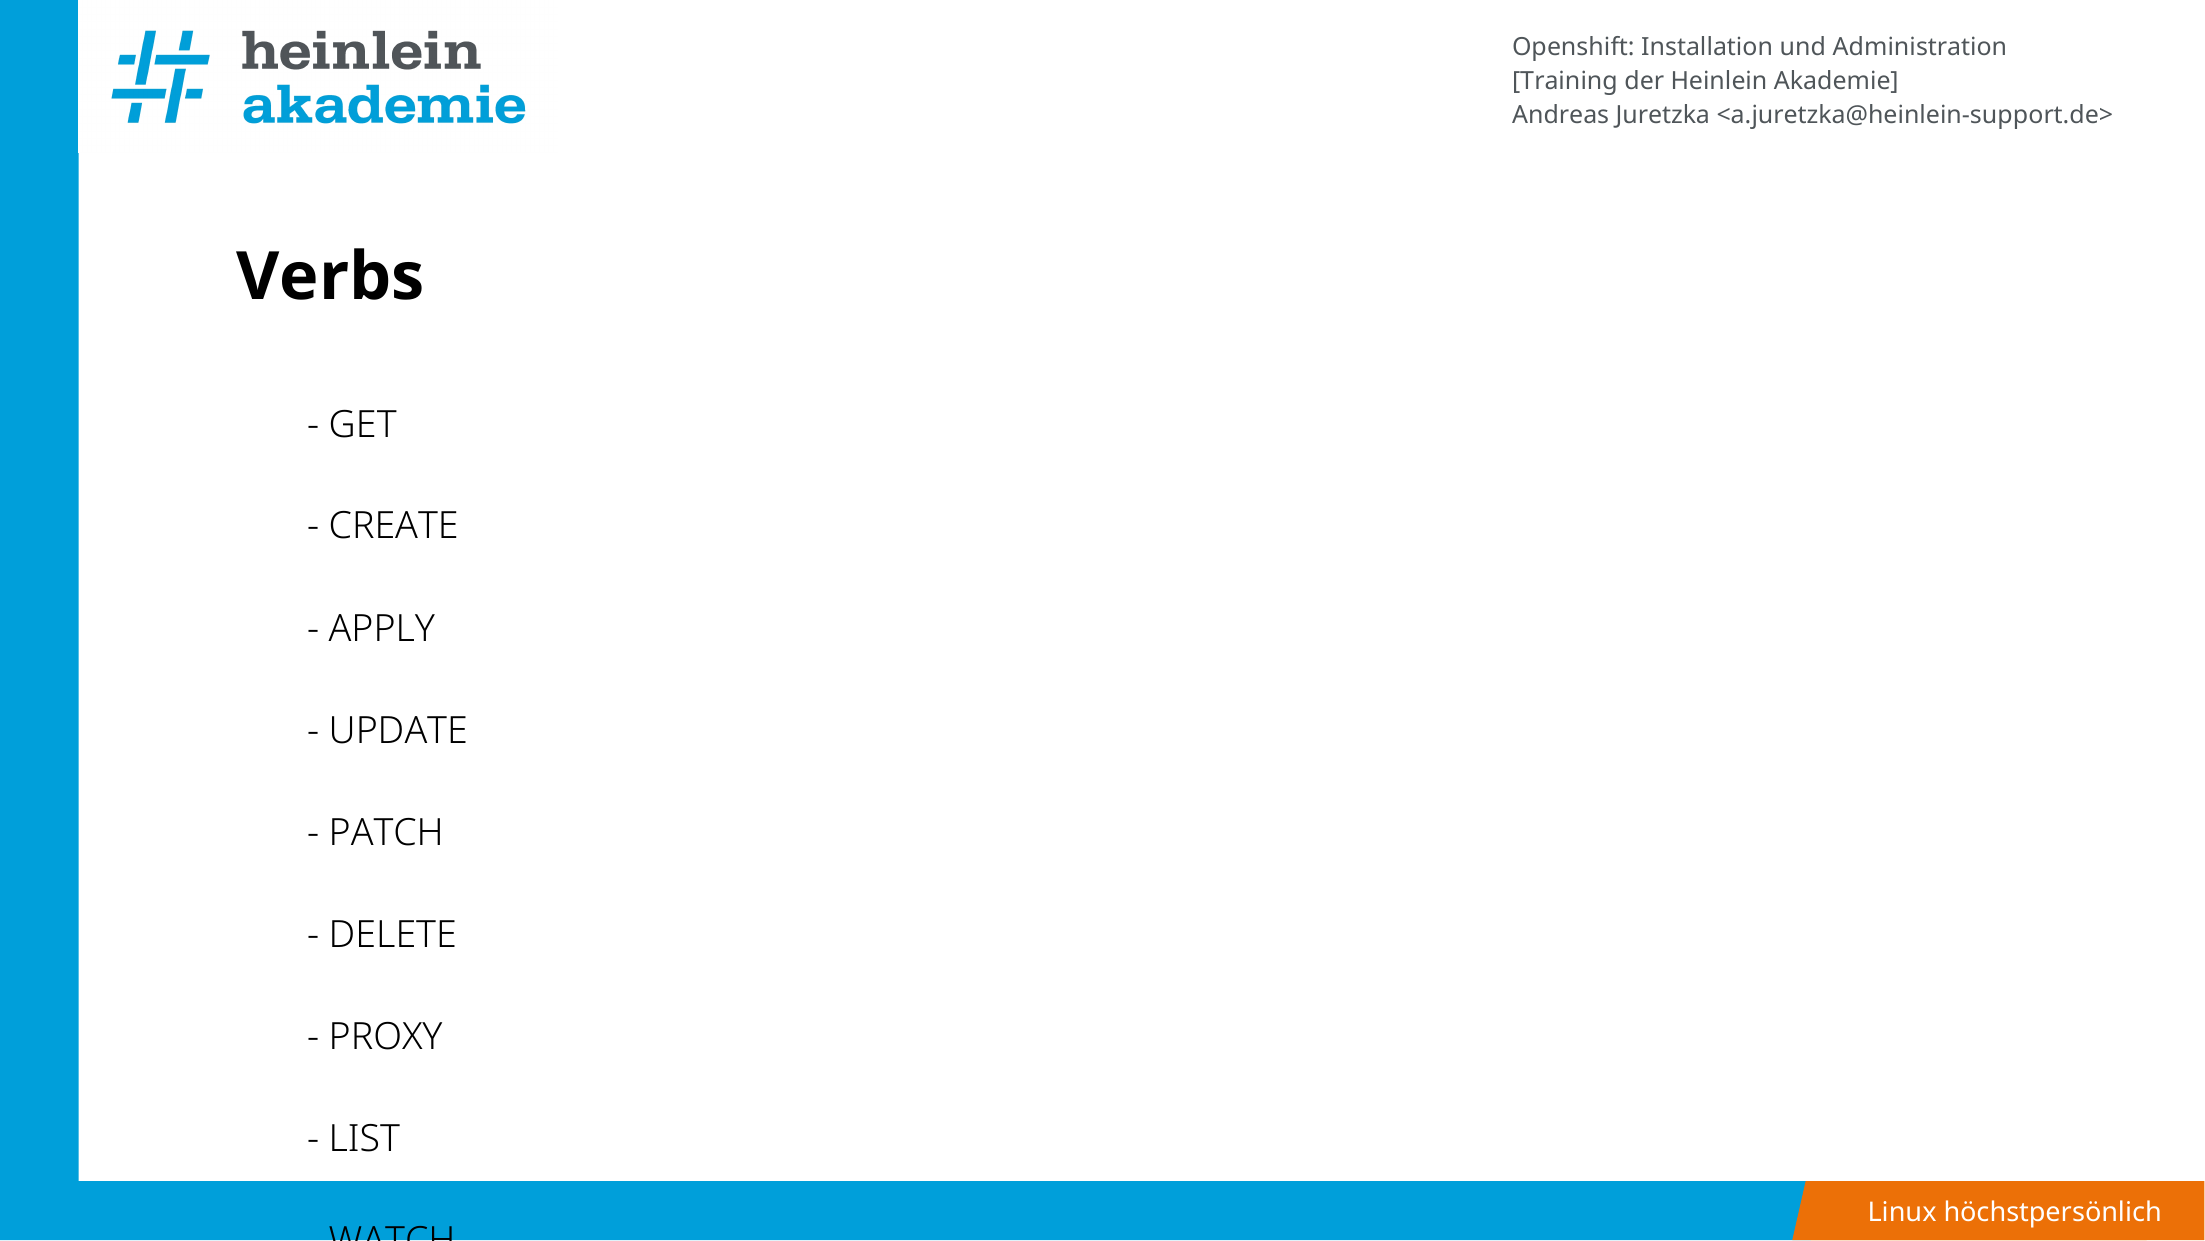

# Verbs
- GET
- CREATE
- APPLY
- UPDATE
- PATCH
- DELETE
- PROXY
- LIST
- WATCH
- DELETECOLLECTION